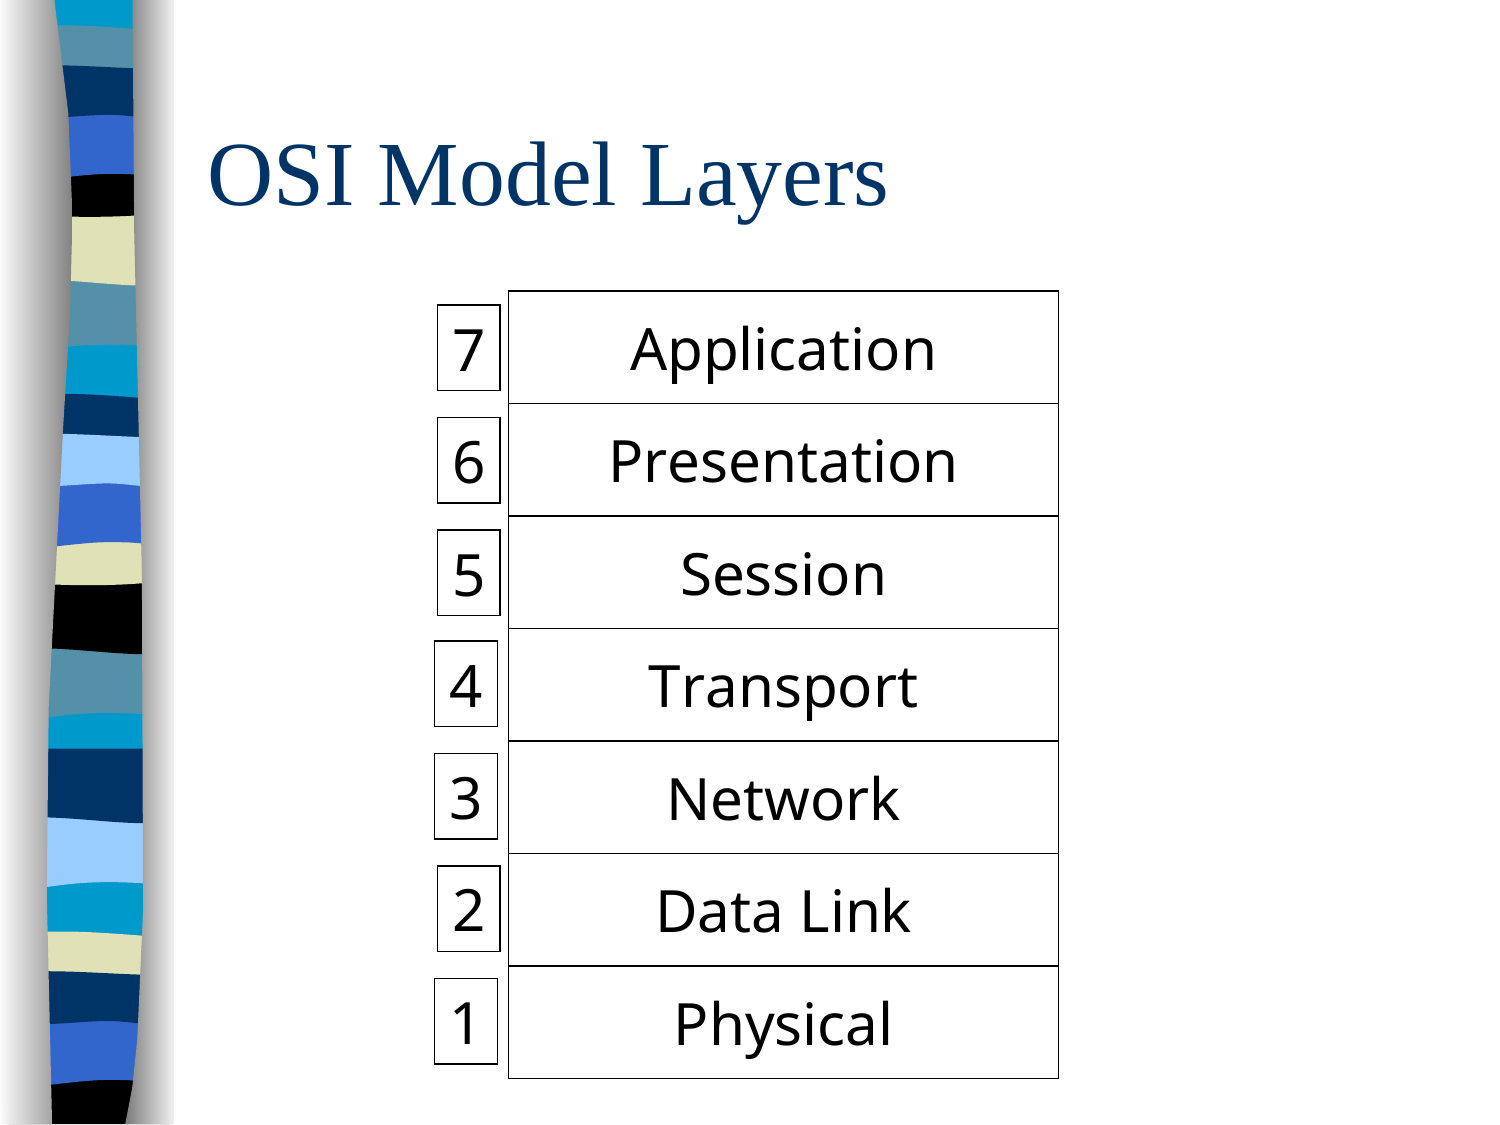

# OSI Model Layers
Application
7
Presentation
6
Session
5
Transport
4
Network
3
Data Link
2
Physical
1